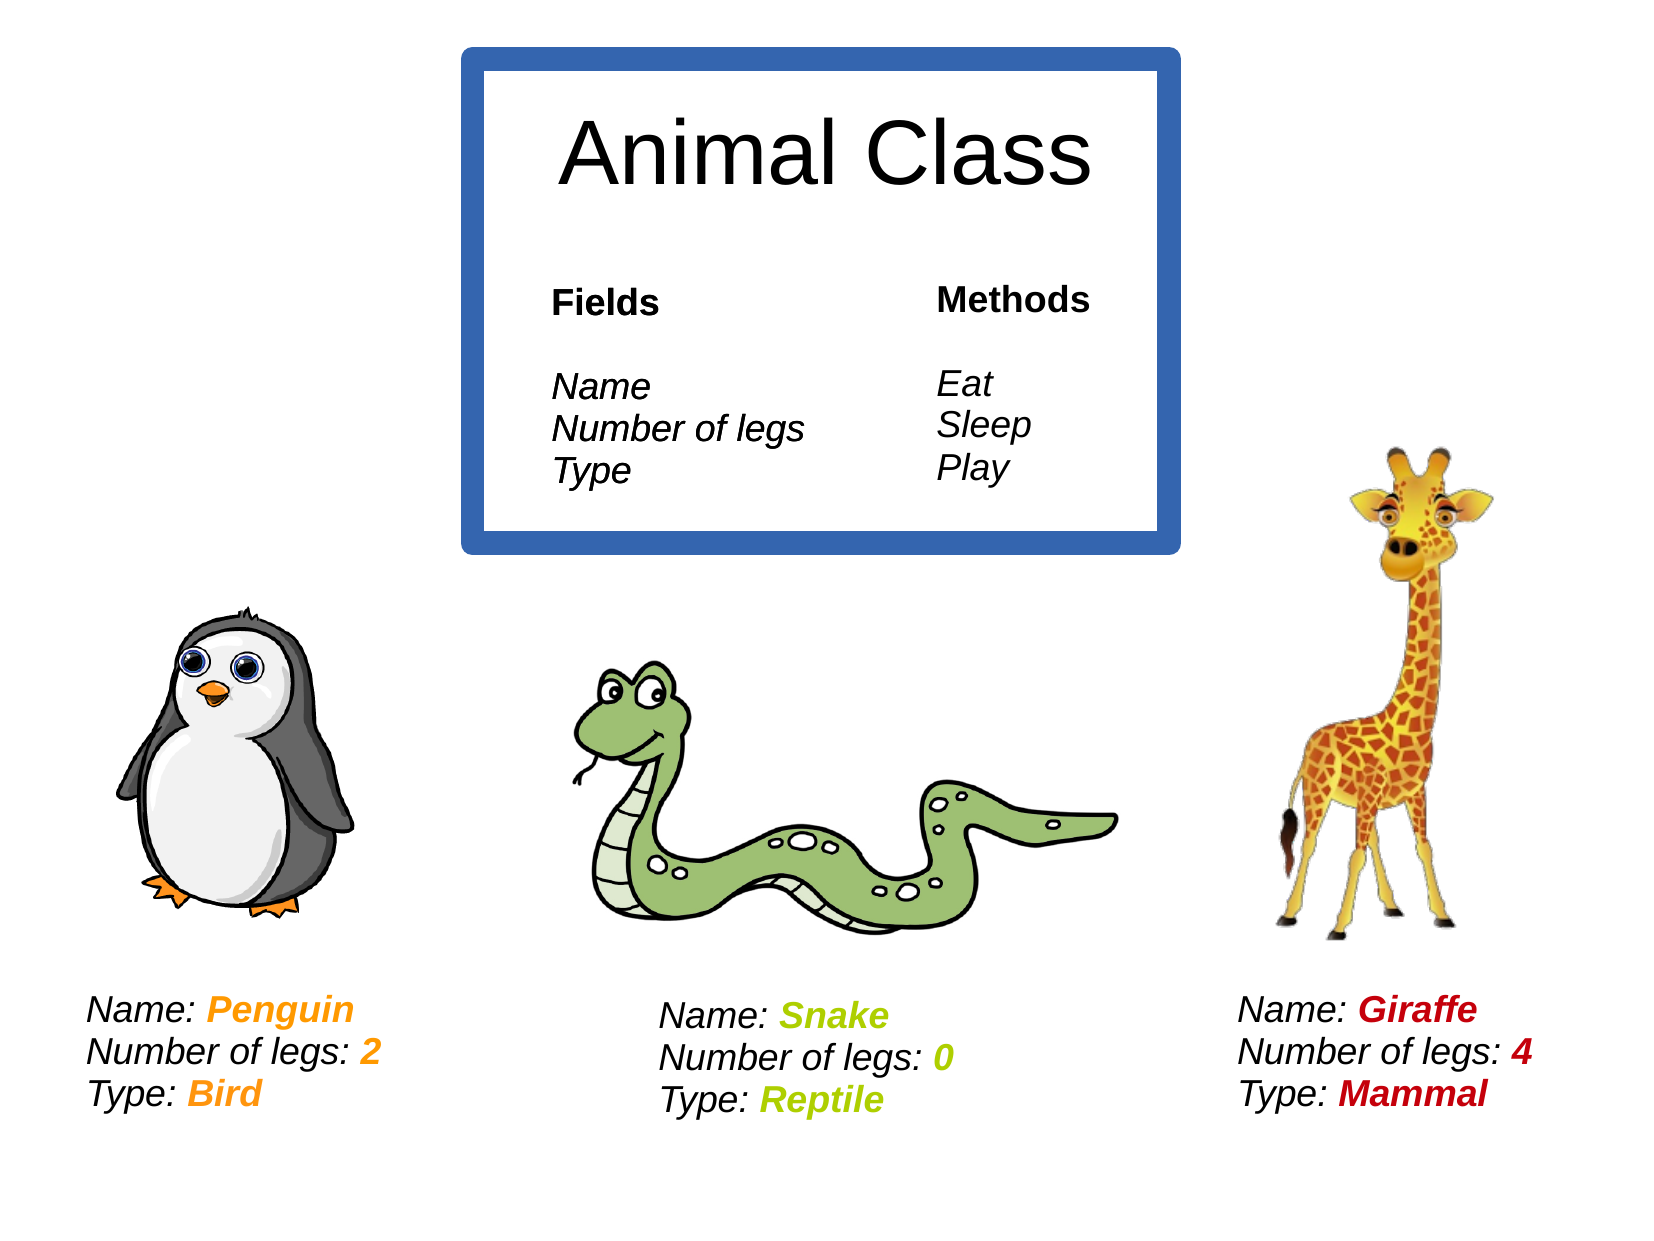

# Animal Class
Methods
Eat
Sleep
Play
Fields
Name
Number of legs
Type
Fields
Name
Number of legs
Type
Name: Penguin
Number of legs: 2
Type: Bird
Name: Giraffe
Number of legs: 4
Type: Mammal
Name: Snake
Number of legs: 0
Type: Reptile